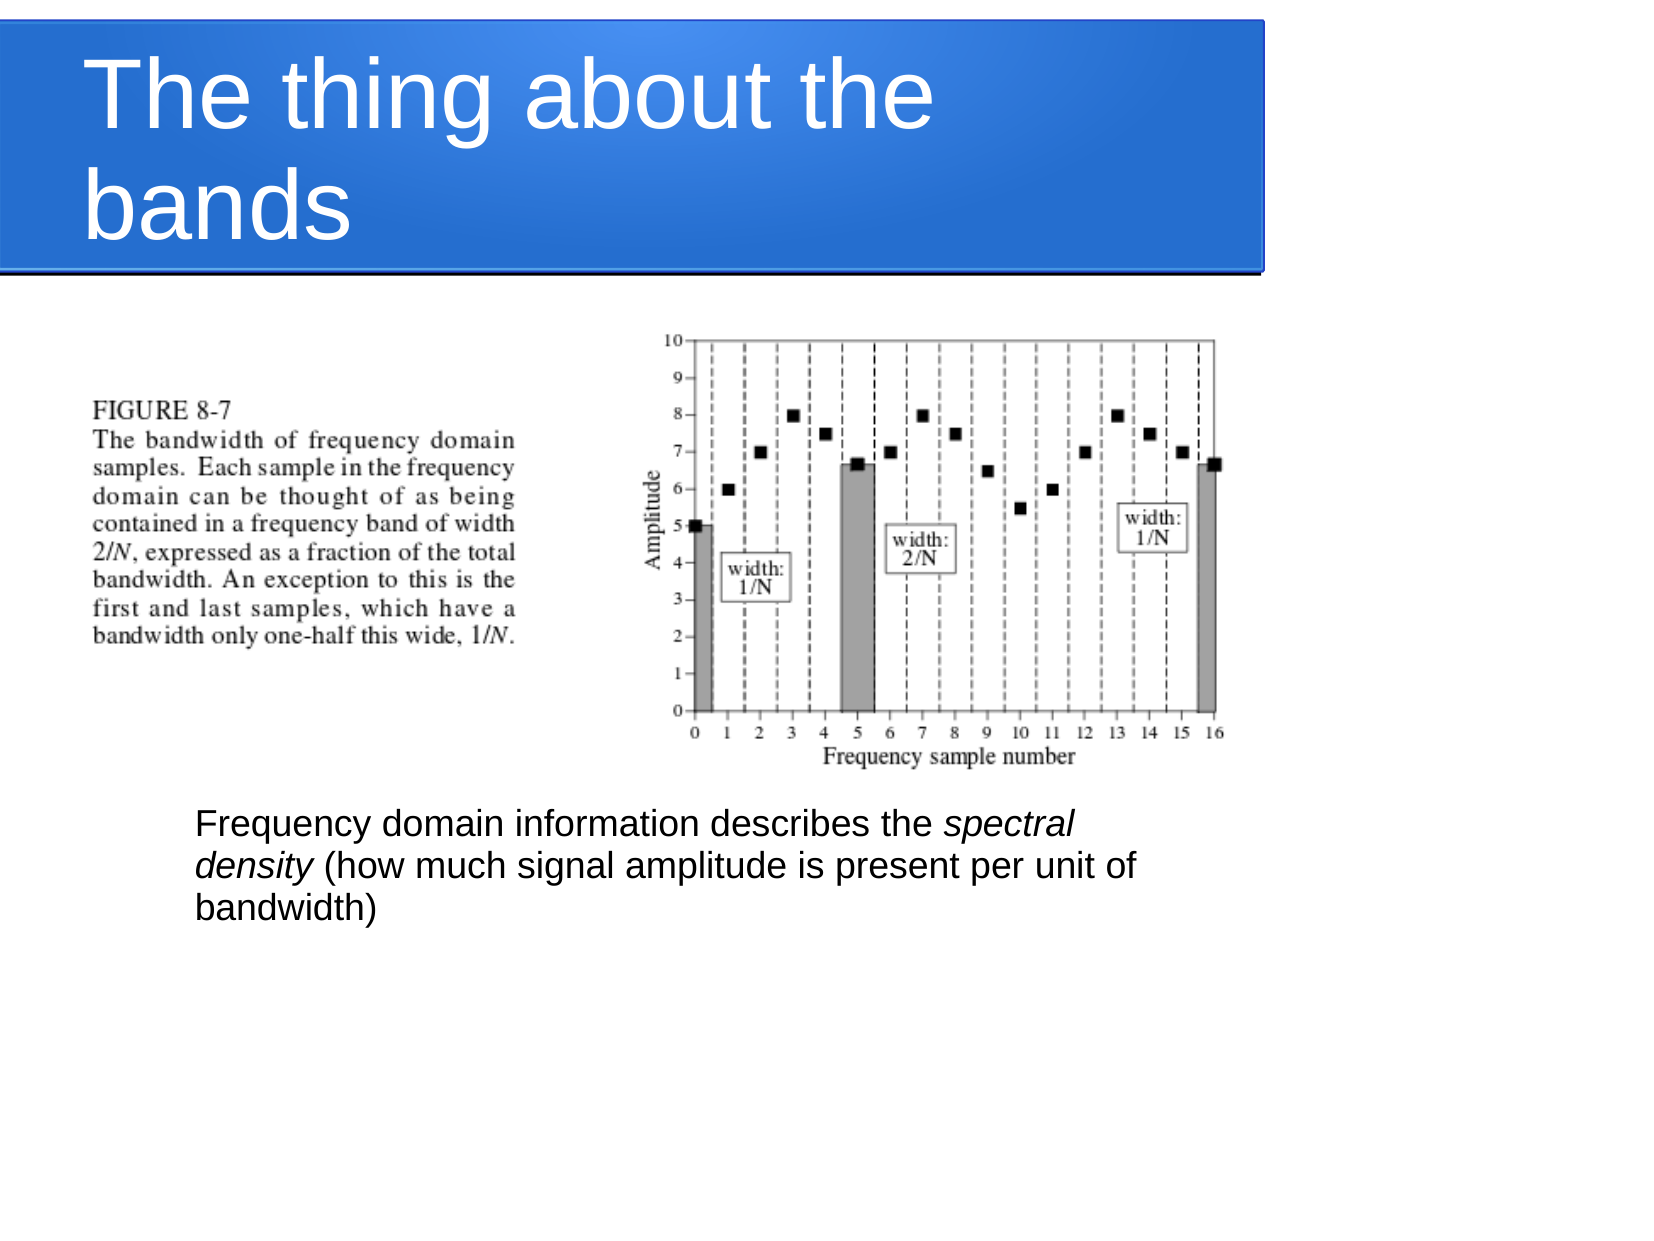

# The thing about the bands
Frequency domain information describes the spectral density (how much signal amplitude is present per unit of bandwidth)